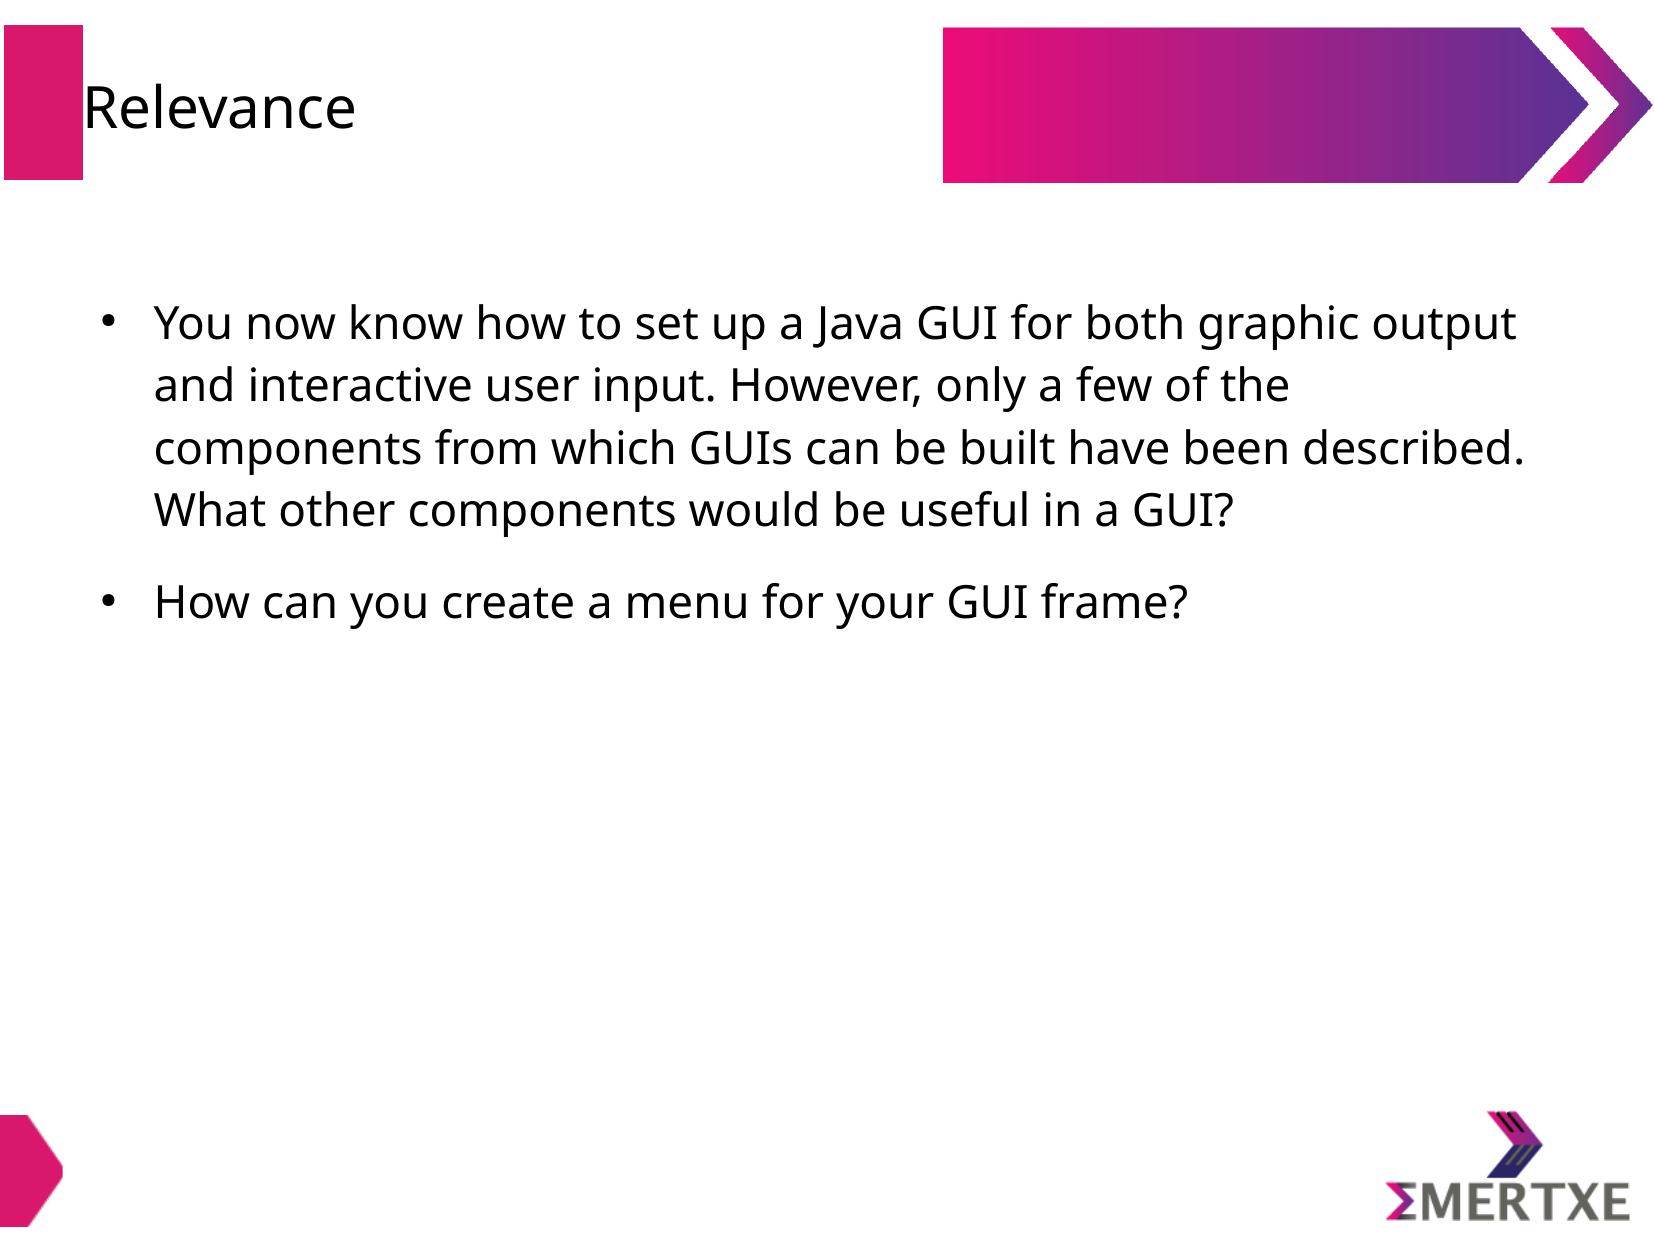

# Relevance
You now know how to set up a Java GUI for both graphic output and interactive user input. However, only a few of the components from which GUIs can be built have been described. What other components would be useful in a GUI?
How can you create a menu for your GUI frame?